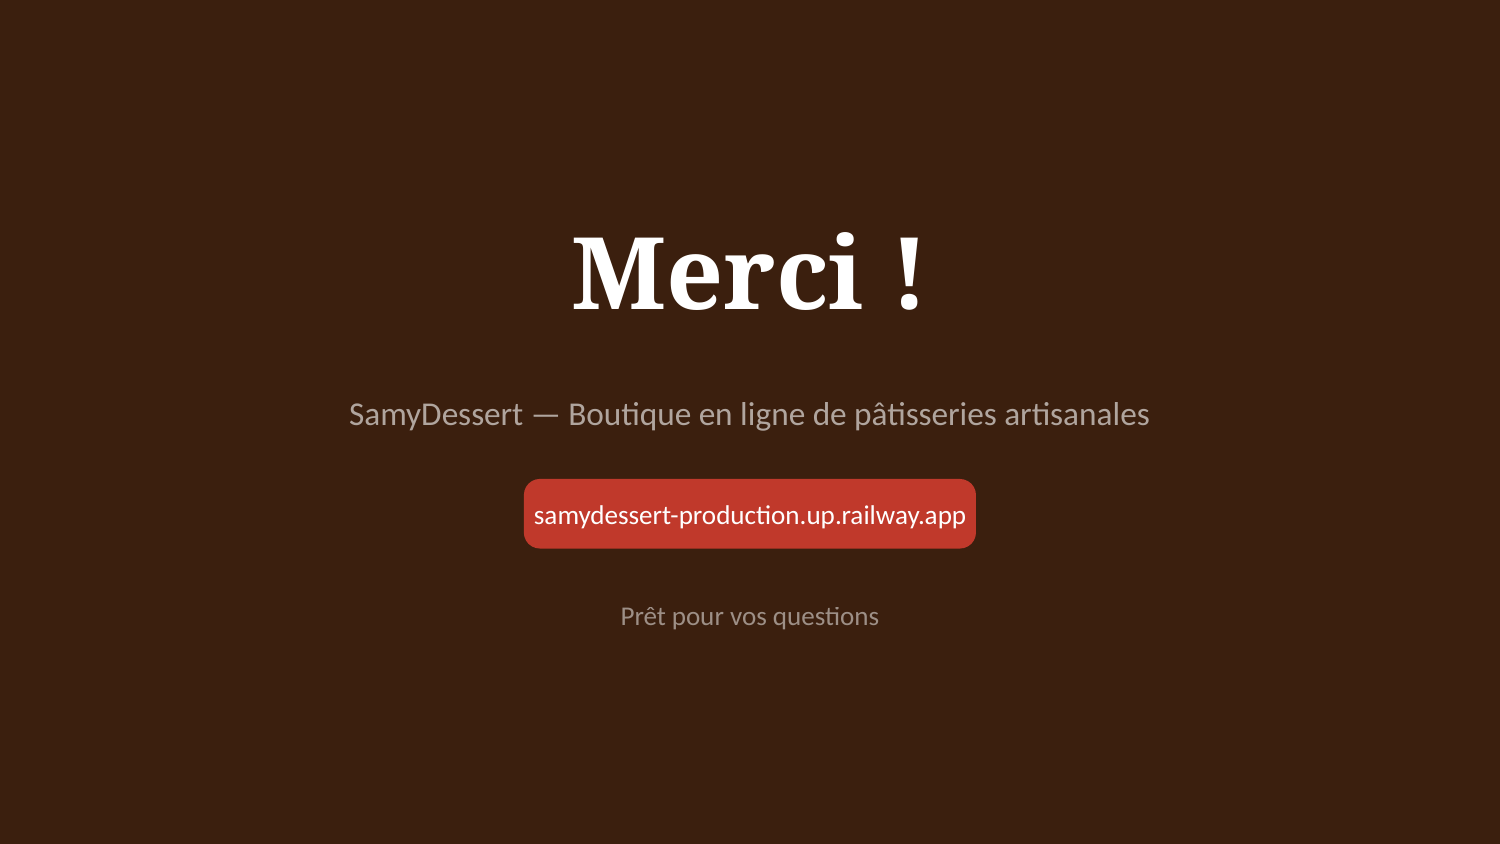

Merci !
SamyDessert — Boutique en ligne de pâtisseries artisanales
samydessert-production.up.railway.app
Prêt pour vos questions